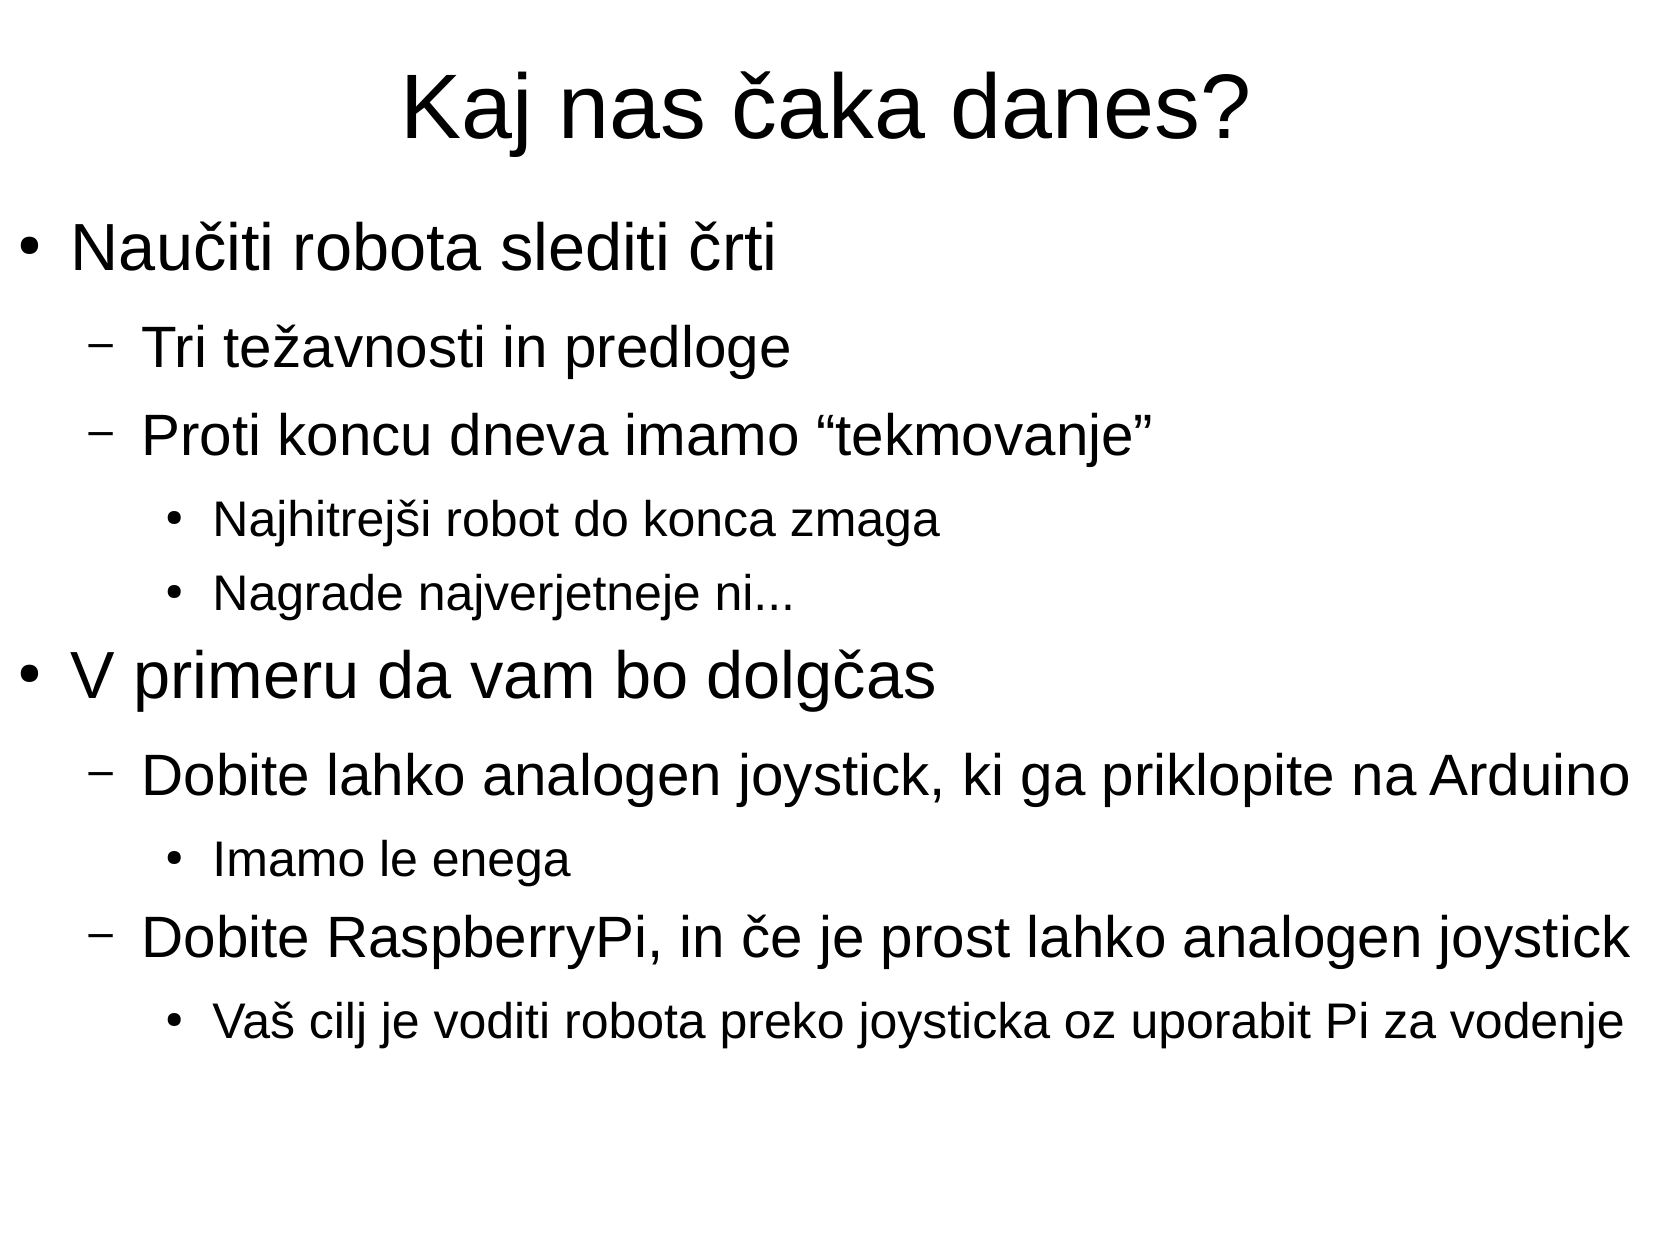

# Kaj nas čaka danes?
Naučiti robota slediti črti
Tri težavnosti in predloge
Proti koncu dneva imamo “tekmovanje”
Najhitrejši robot do konca zmaga
Nagrade najverjetneje ni...
V primeru da vam bo dolgčas
Dobite lahko analogen joystick, ki ga priklopite na Arduino
Imamo le enega
Dobite RaspberryPi, in če je prost lahko analogen joystick
Vaš cilj je voditi robota preko joysticka oz uporabit Pi za vodenje